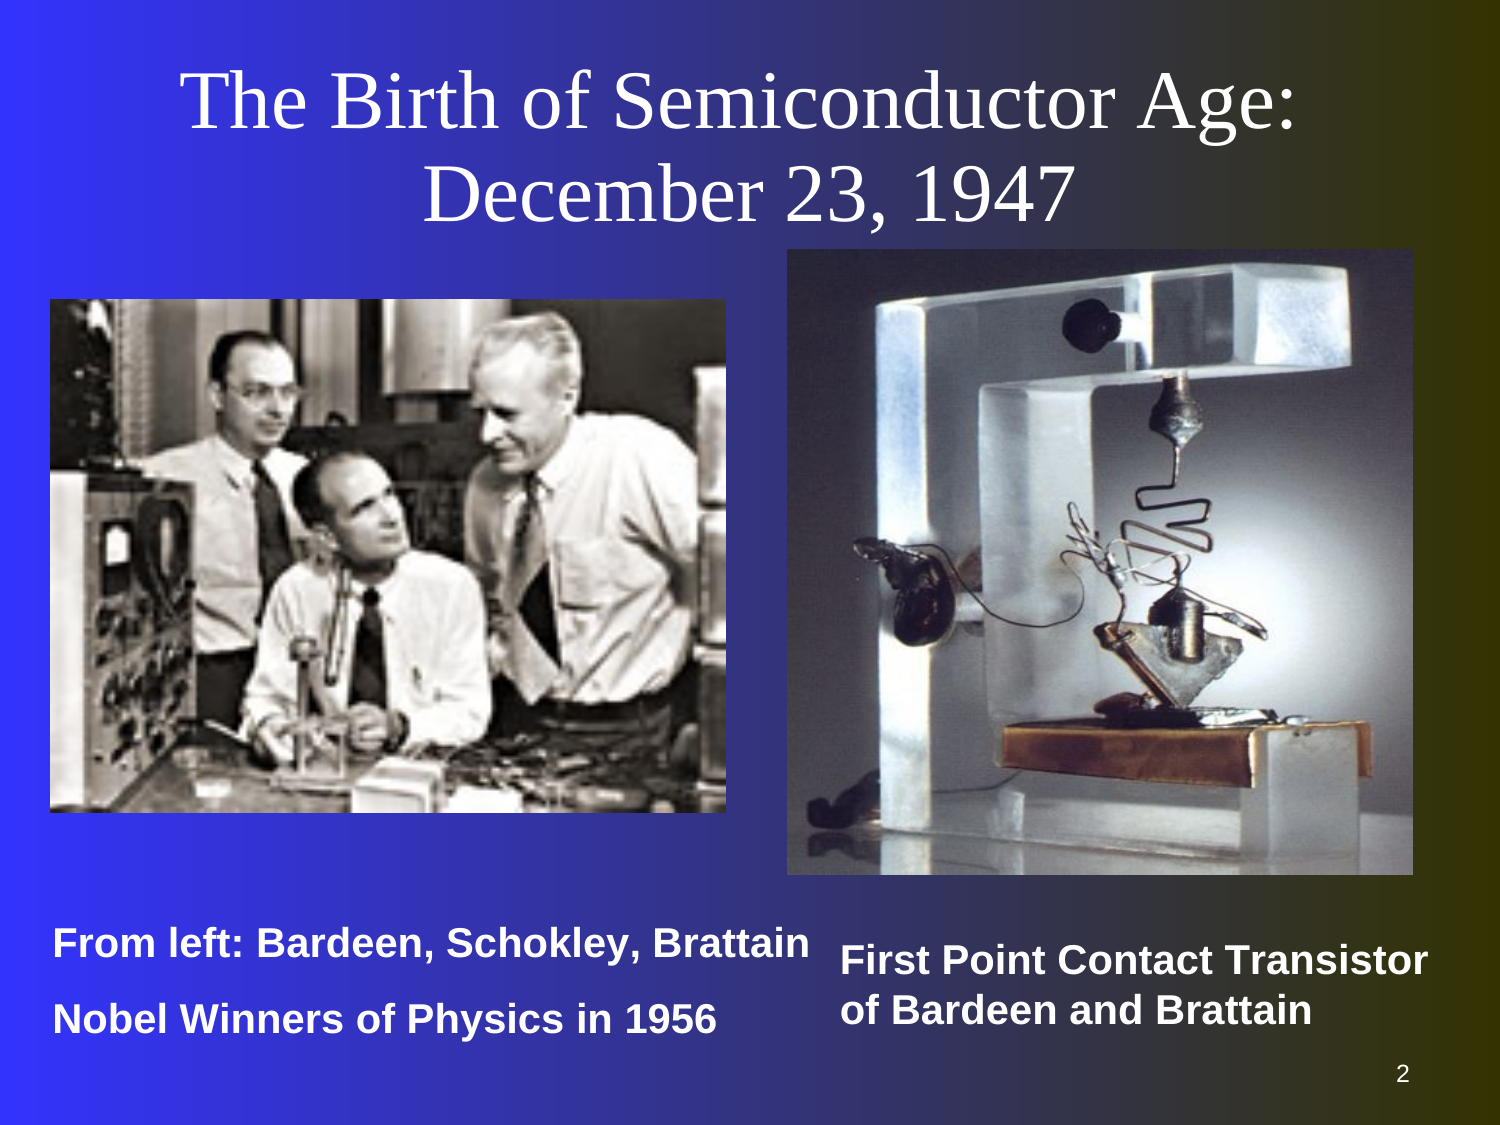

The Birth of Semiconductor Age:
December 23, 1947
From left: Bardeen, Schokley, Brattain
Nobel Winners of Physics in 1956
First Point Contact Transistor of Bardeen and Brattain